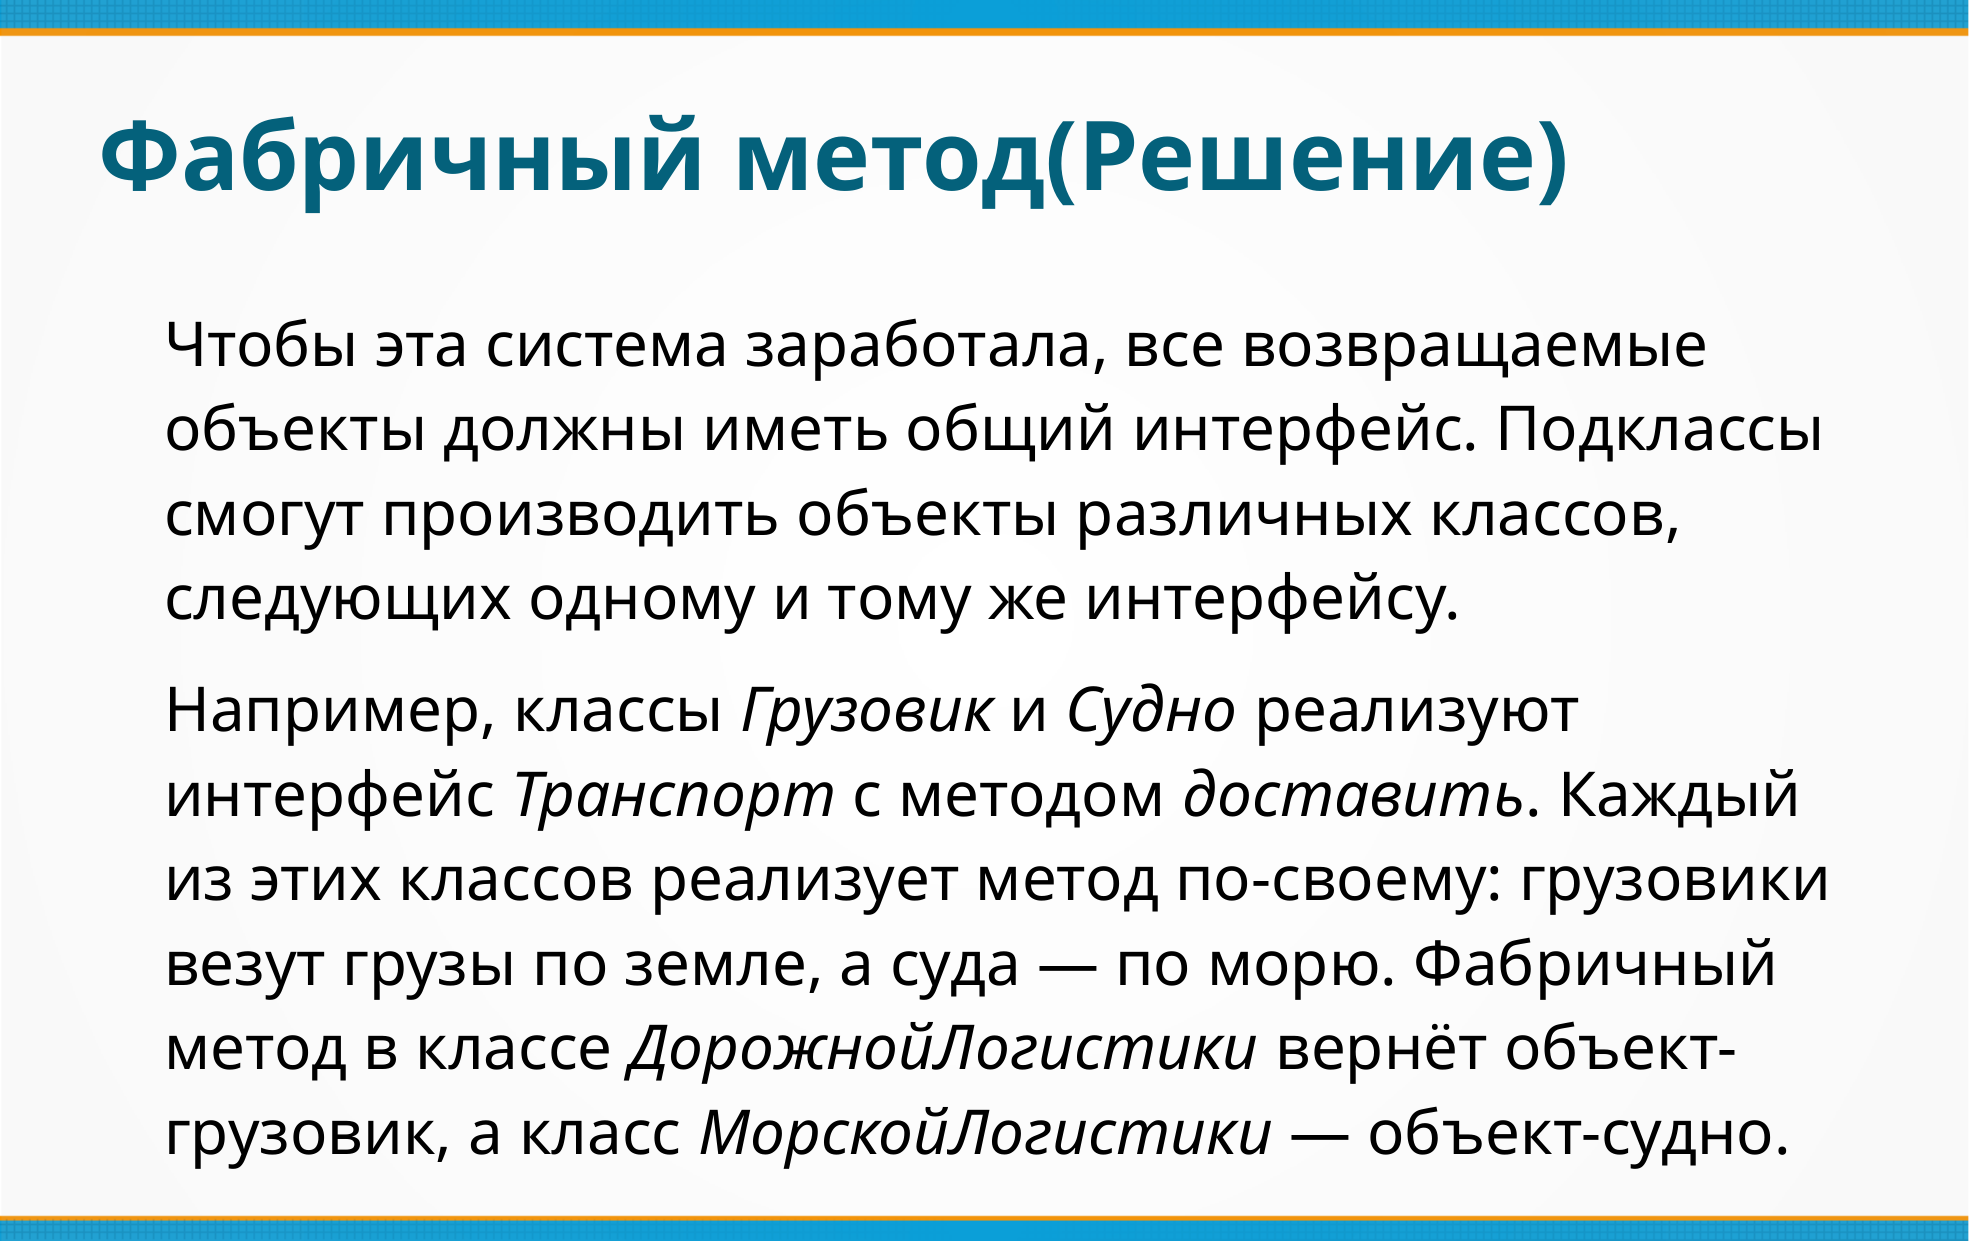

# Фабричный метод(Решение)
Чтобы эта система заработала, все возвращаемые объекты должны иметь общий интерфейс. Подклассы смогут производить объекты различных классов, следующих одному и тому же интерфейсу.
Например, классы Грузовик и Судно реализуют интерфейс Транспорт с методом доставить. Каждый из этих классов реализует метод по-своему: грузовики везут грузы по земле, а суда — по морю. Фабричный метод в классе ДорожнойЛогистики вернёт объект-грузовик, а класс МорскойЛогистики — объект-судно.